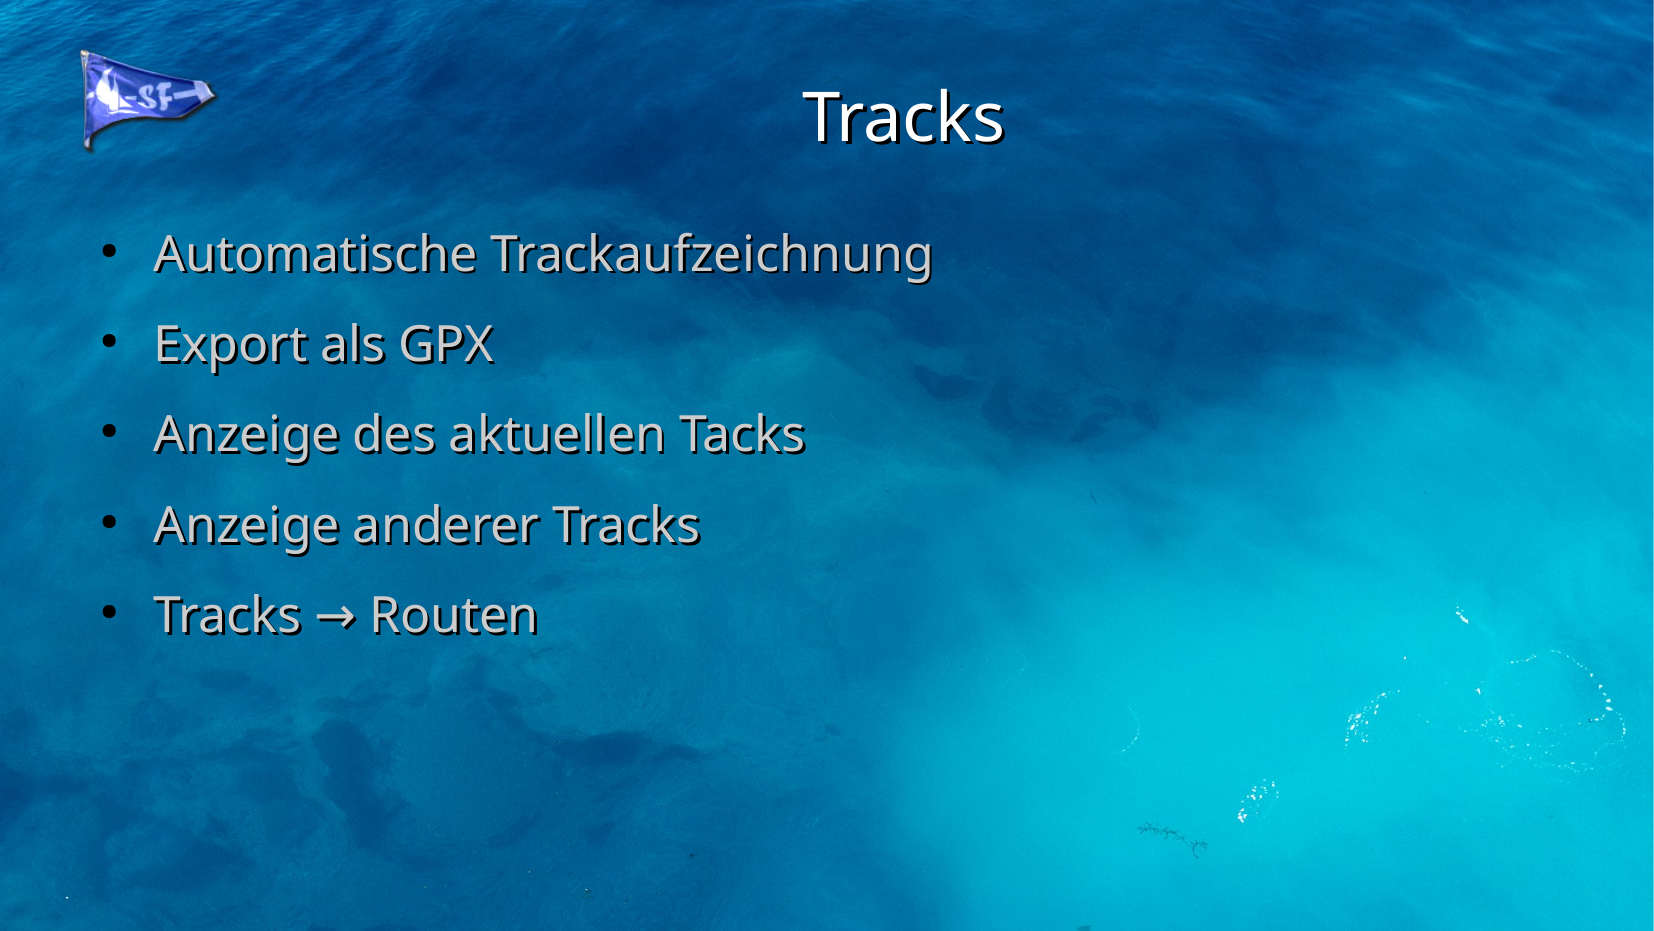

# Tracks
Automatische Trackaufzeichnung
Export als GPX
Anzeige des aktuellen Tacks
Anzeige anderer Tracks
Tracks → Routen